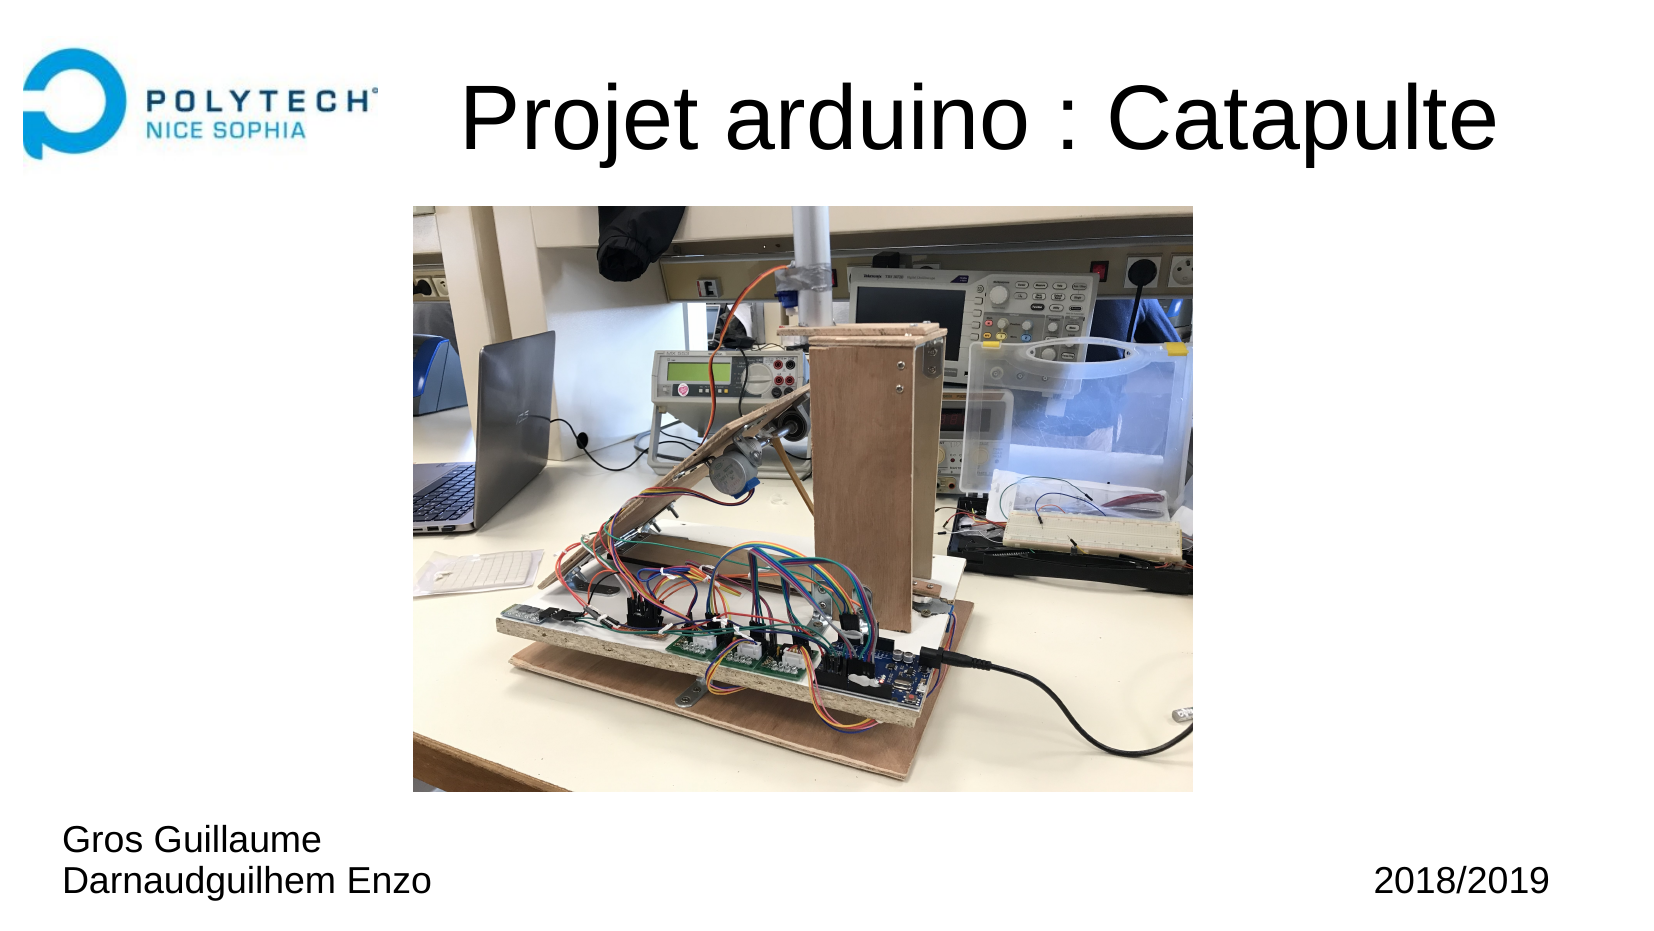

# Projet arduino : Catapulte
Gros Guillaume
Darnaudguilhem Enzo 2018/2019